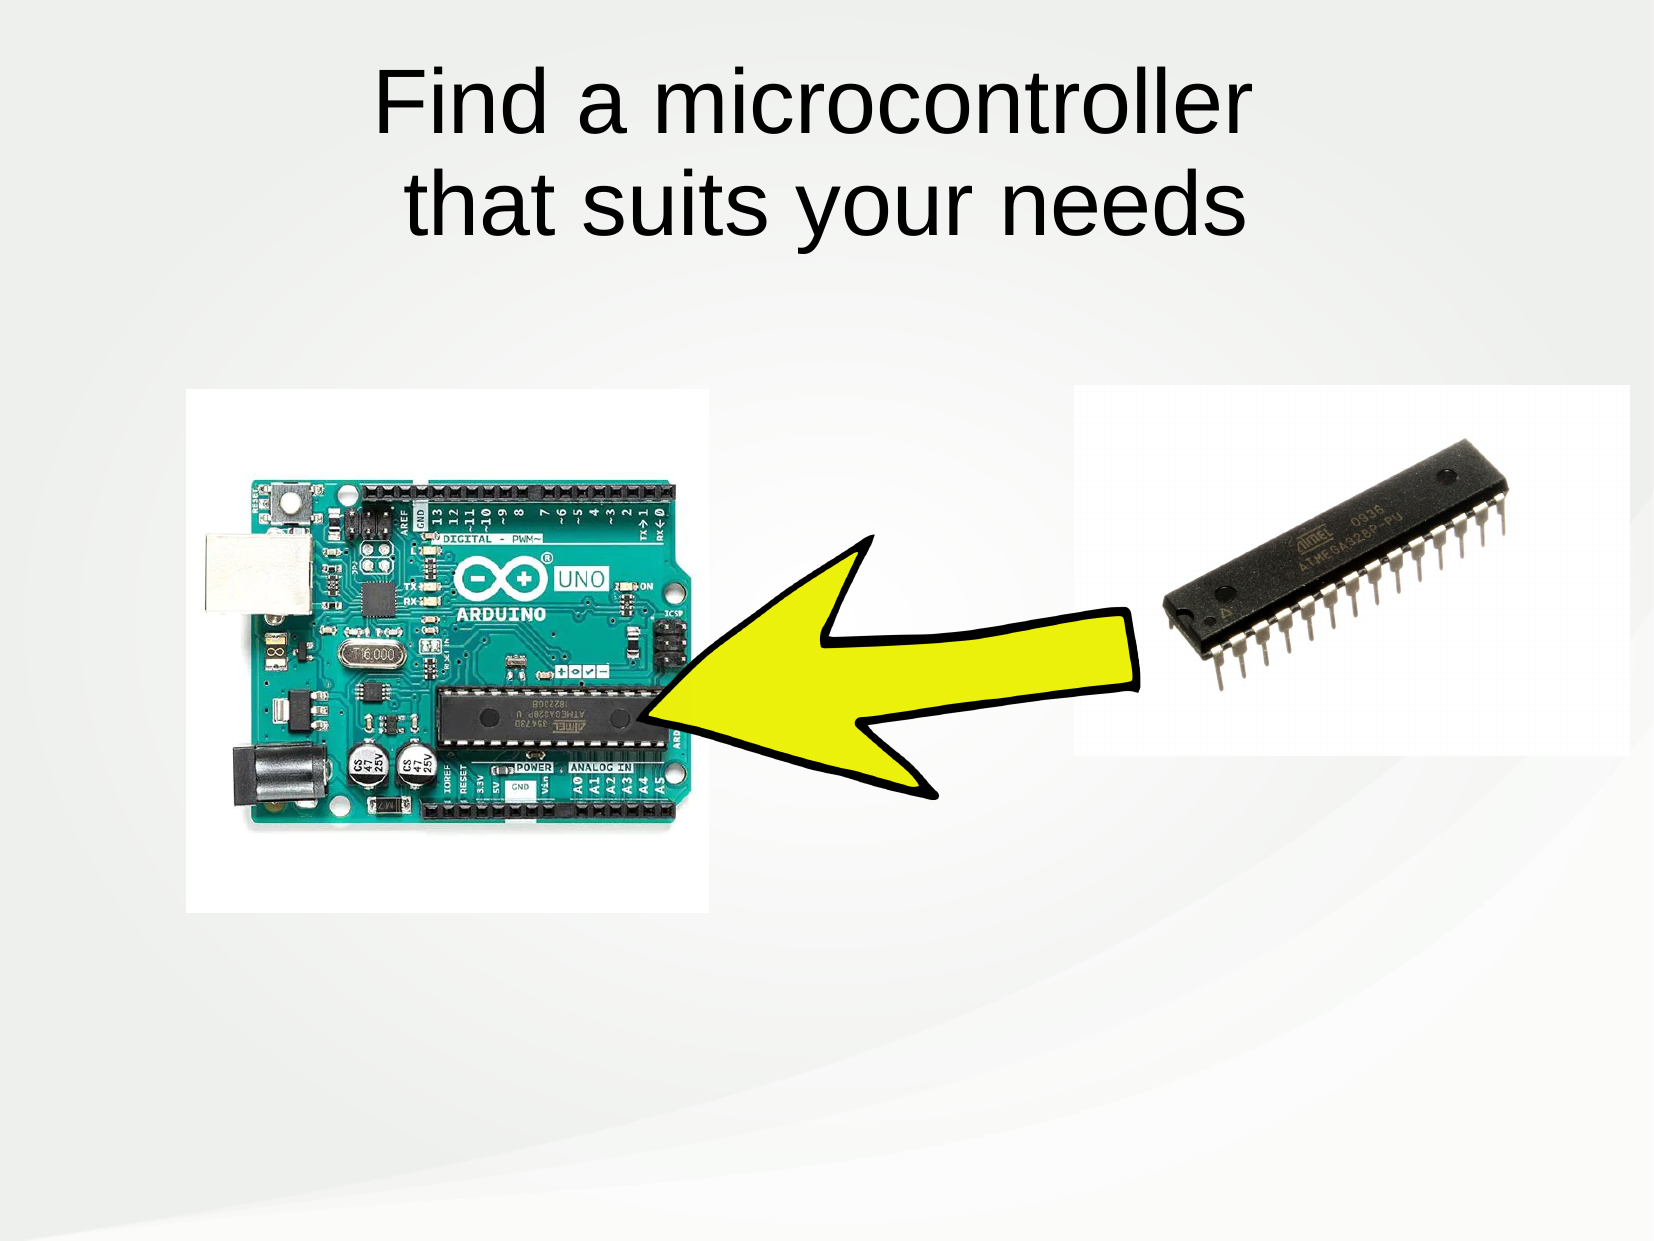

# Find a microcontroller that suits your needs